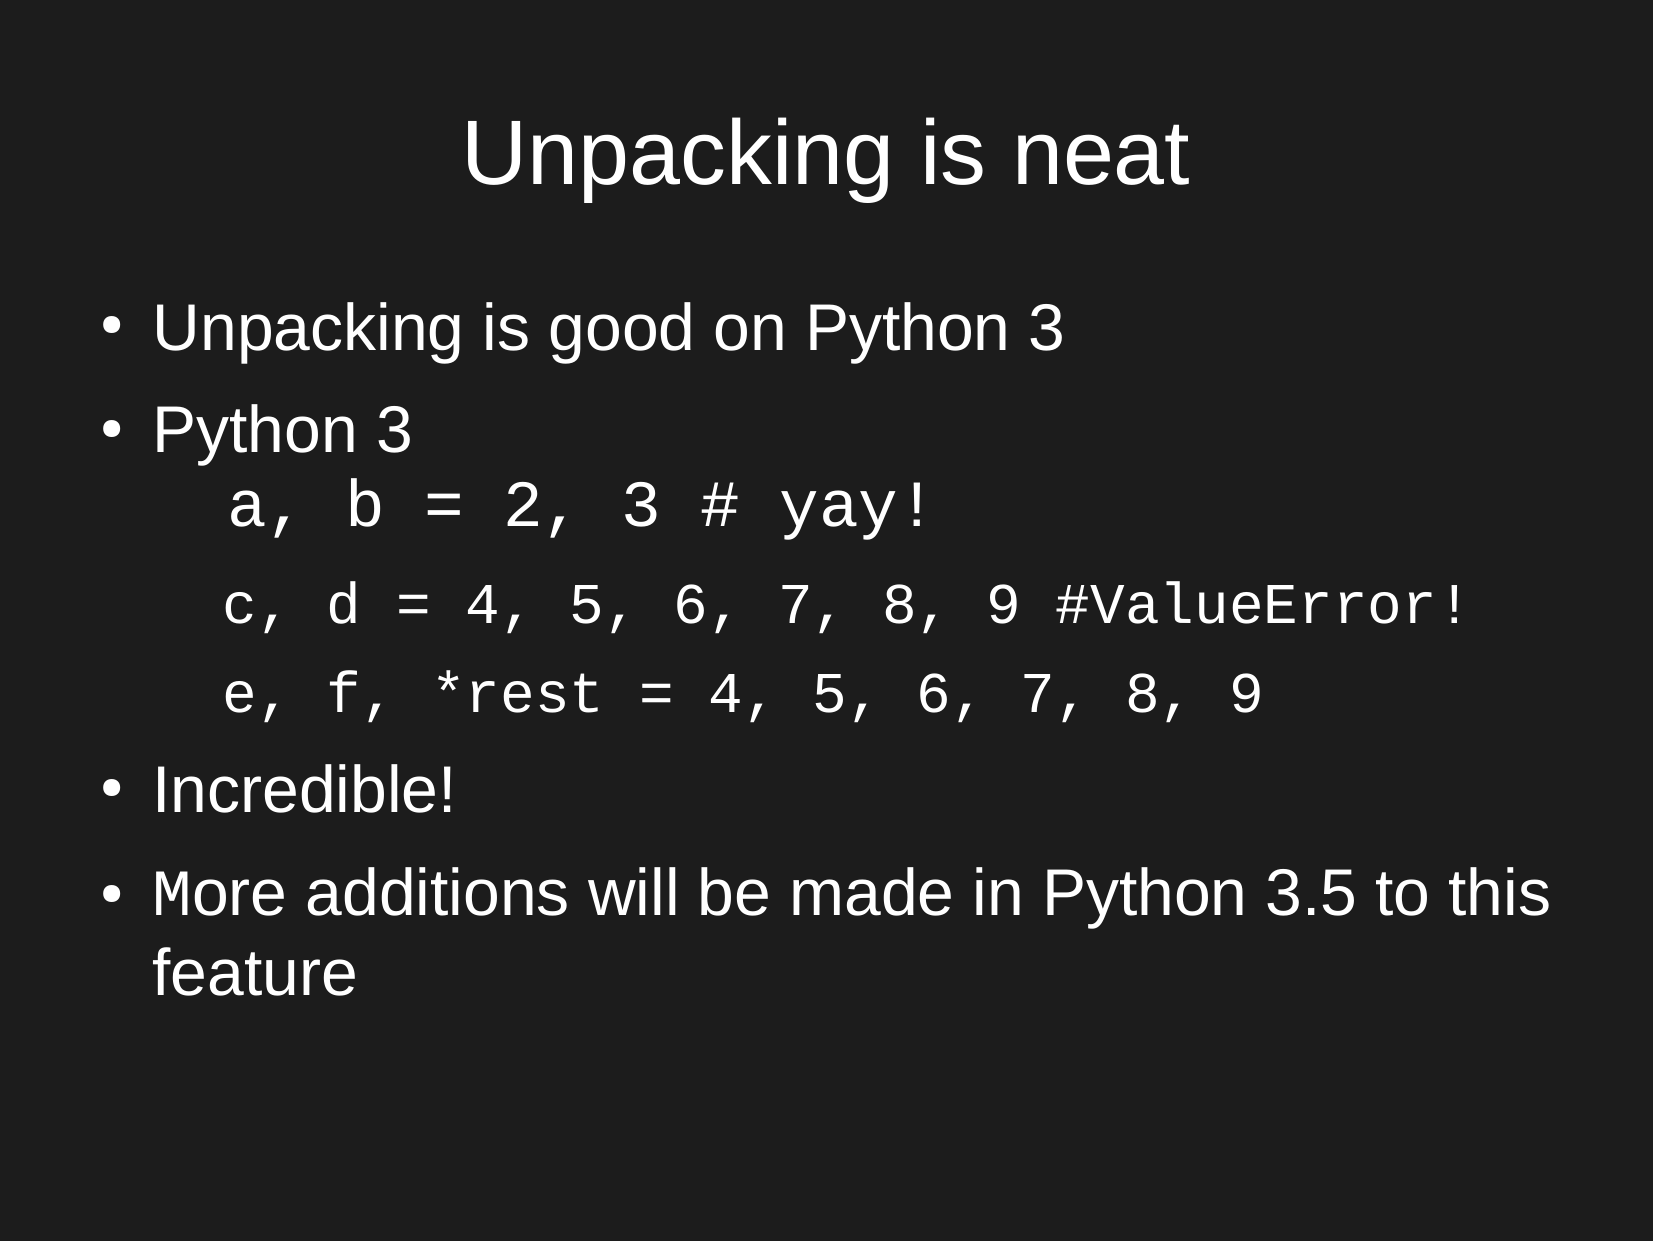

# Unpacking is neat
Unpacking is good on Python 3
Python 3
	a, b = 2, 3 # yay!
c, d = 4, 5, 6, 7, 8, 9 #ValueError!
e, f, *rest = 4, 5, 6, 7, 8, 9
Incredible!
More additions will be made in Python 3.5 to this feature